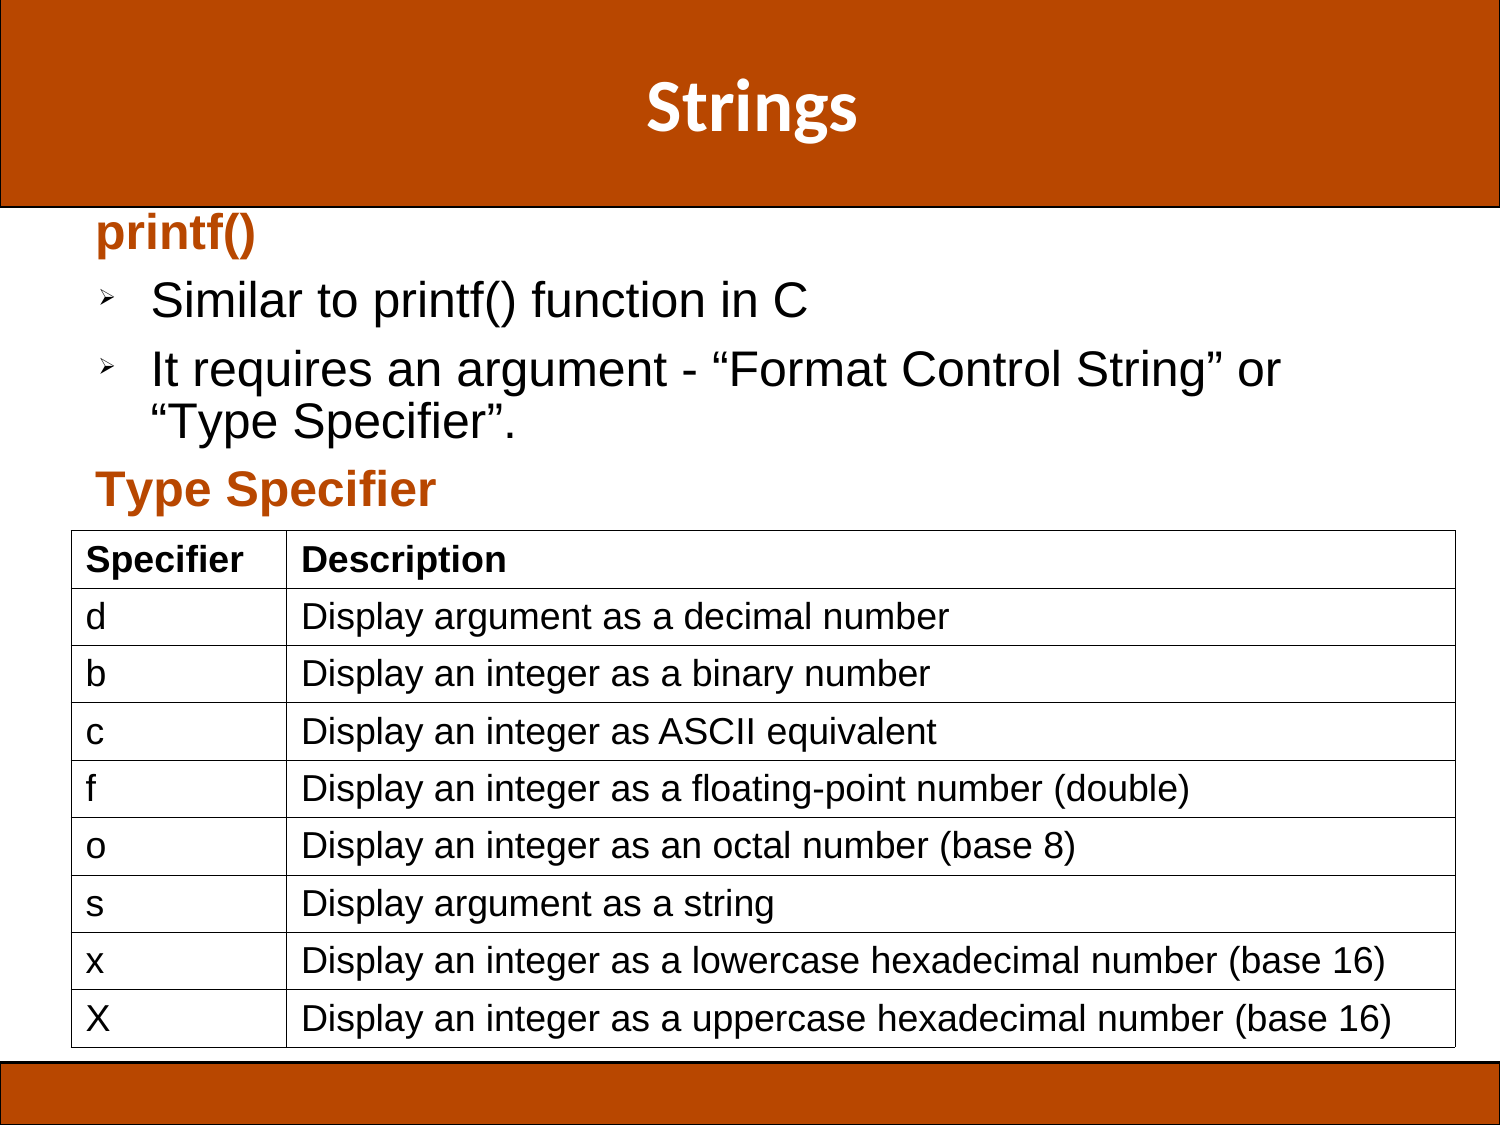

Strings
# printf()
Similar to printf() function in C
It requires an argument - “Format Control String” or “Type Specifier”.
Type Specifier
| Specifier | Description |
| --- | --- |
| d | Display argument as a decimal number |
| b | Display an integer as a binary number |
| c | Display an integer as ASCII equivalent |
| f | Display an integer as a floating-point number (double) |
| o | Display an integer as an octal number (base 8) |
| s | Display argument as a string |
| x | Display an integer as a lowercase hexadecimal number (base 16) |
| X | Display an integer as a uppercase hexadecimal number (base 16) |